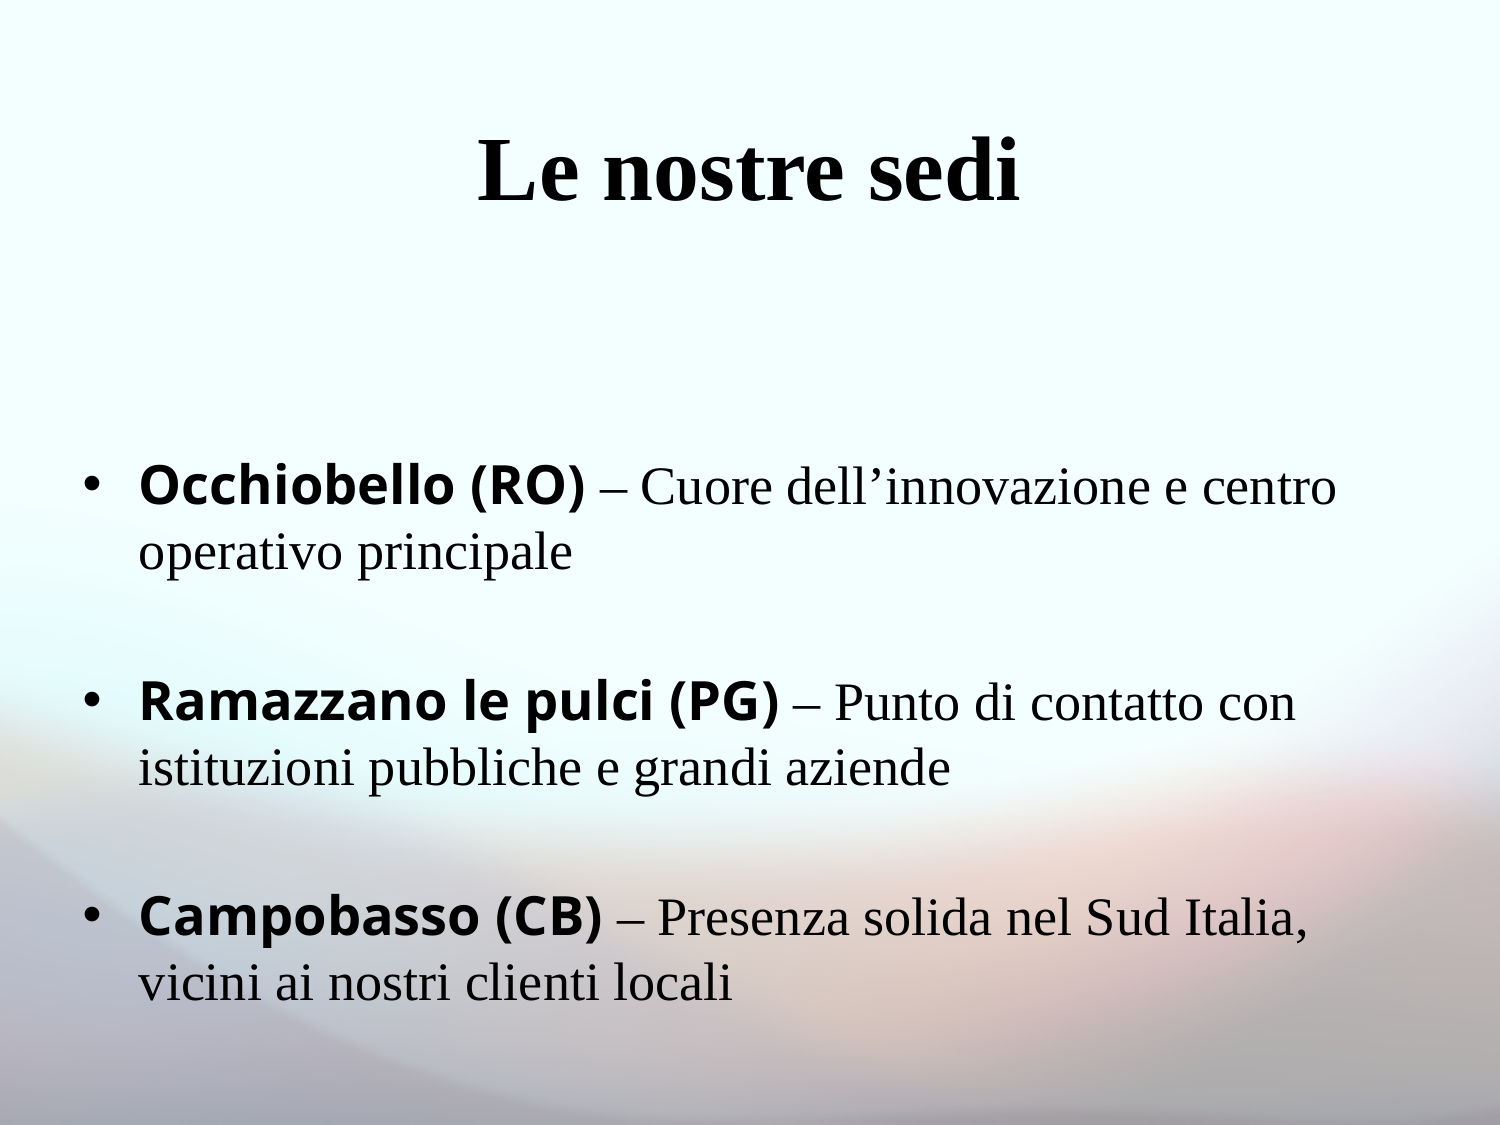

# Le nostre sedi
Occhiobello (RO) – Cuore dell’innovazione e centro operativo principale
Ramazzano le pulci (PG) – Punto di contatto con istituzioni pubbliche e grandi aziende
Campobasso (CB) – Presenza solida nel Sud Italia, vicini ai nostri clienti locali